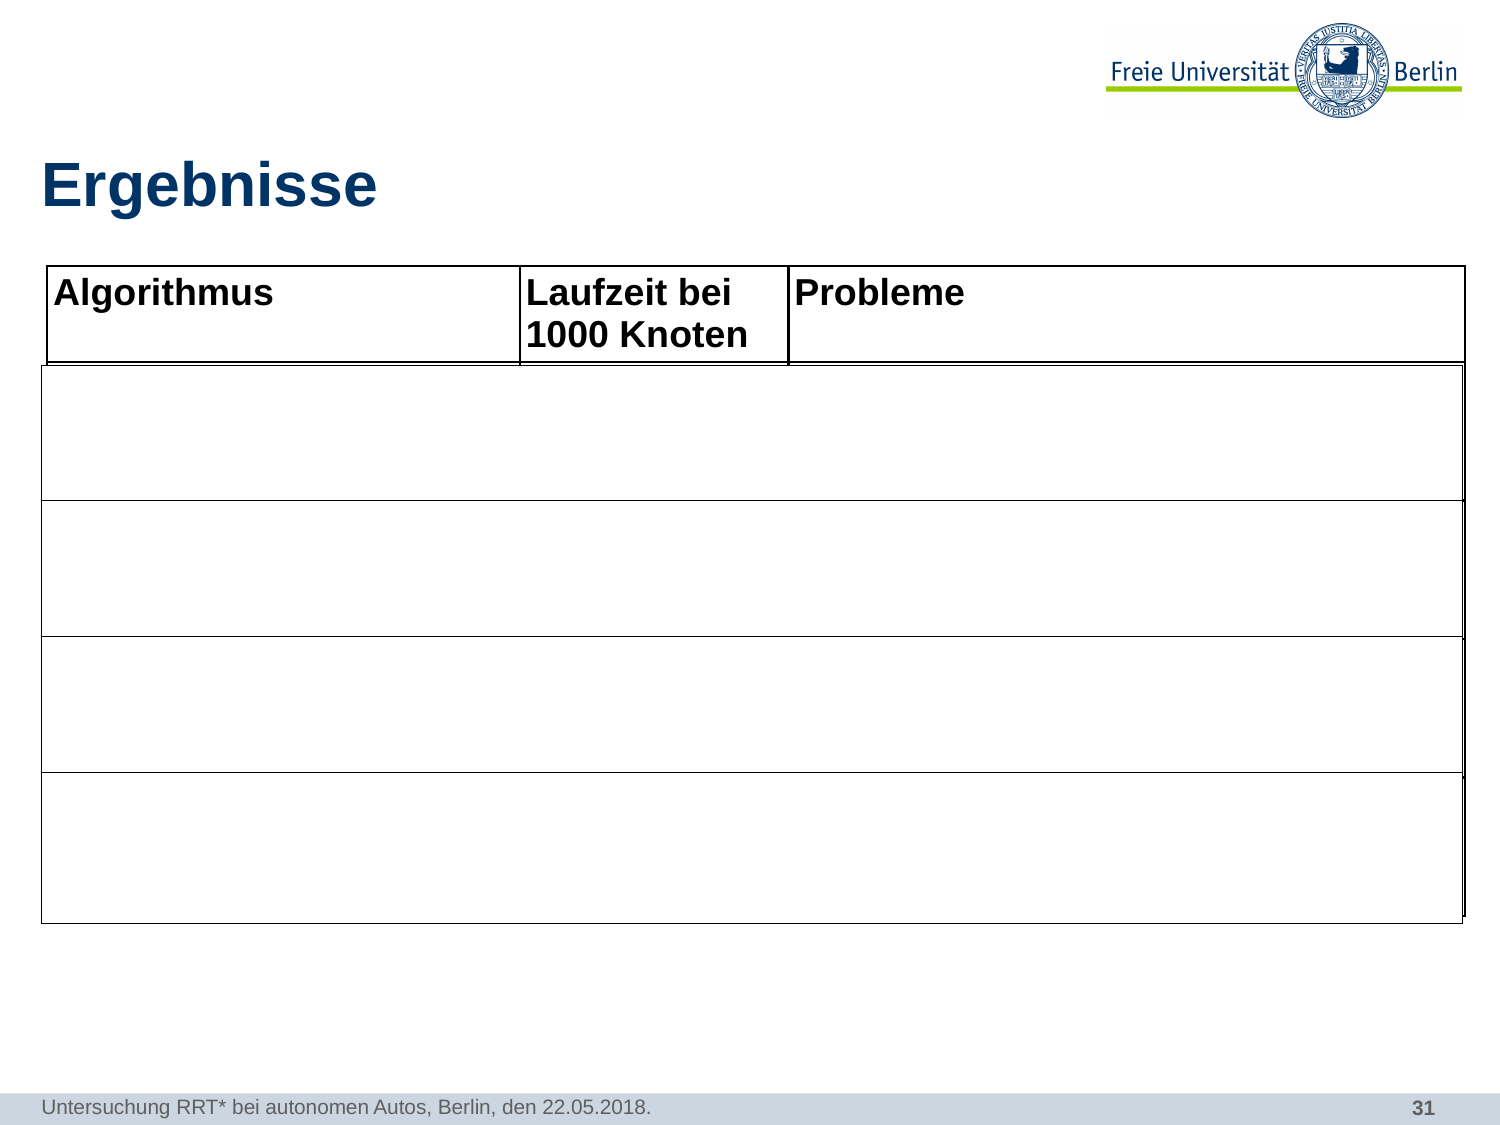

# Ergebnisse
| Algorithmus | Laufzeit bei 1000 Knoten | Probleme |
| --- | --- | --- |
| RRT\* mit ungültigen Knoten, Kostenfunktion, rekursives Rewiring | O (n3\*log n) >100.000ms | Durch rekursives Rewiring zu hohe Laufzeit |
| RRT\* mit ungültigen Knoten, Kostenfunktion, eingeschränktes Rewiring | O(n2\*log n) >10.000ms | Bessere Laufzeit, aber immer noch zu hoch |
| RRT\* mit fester Schrittweite, einfaches Rewiring | O(n \* log n) ~800ms | Fehlende Flexibilität durch zu hohe Schrittweite Hinderniserkennung problematisch |
| Reines RRT\* ohne Berücksichtigung weiterer Einschränkungen | O(n \* log n) ~400ms | Nicht ohne weiteres abfahrbar |